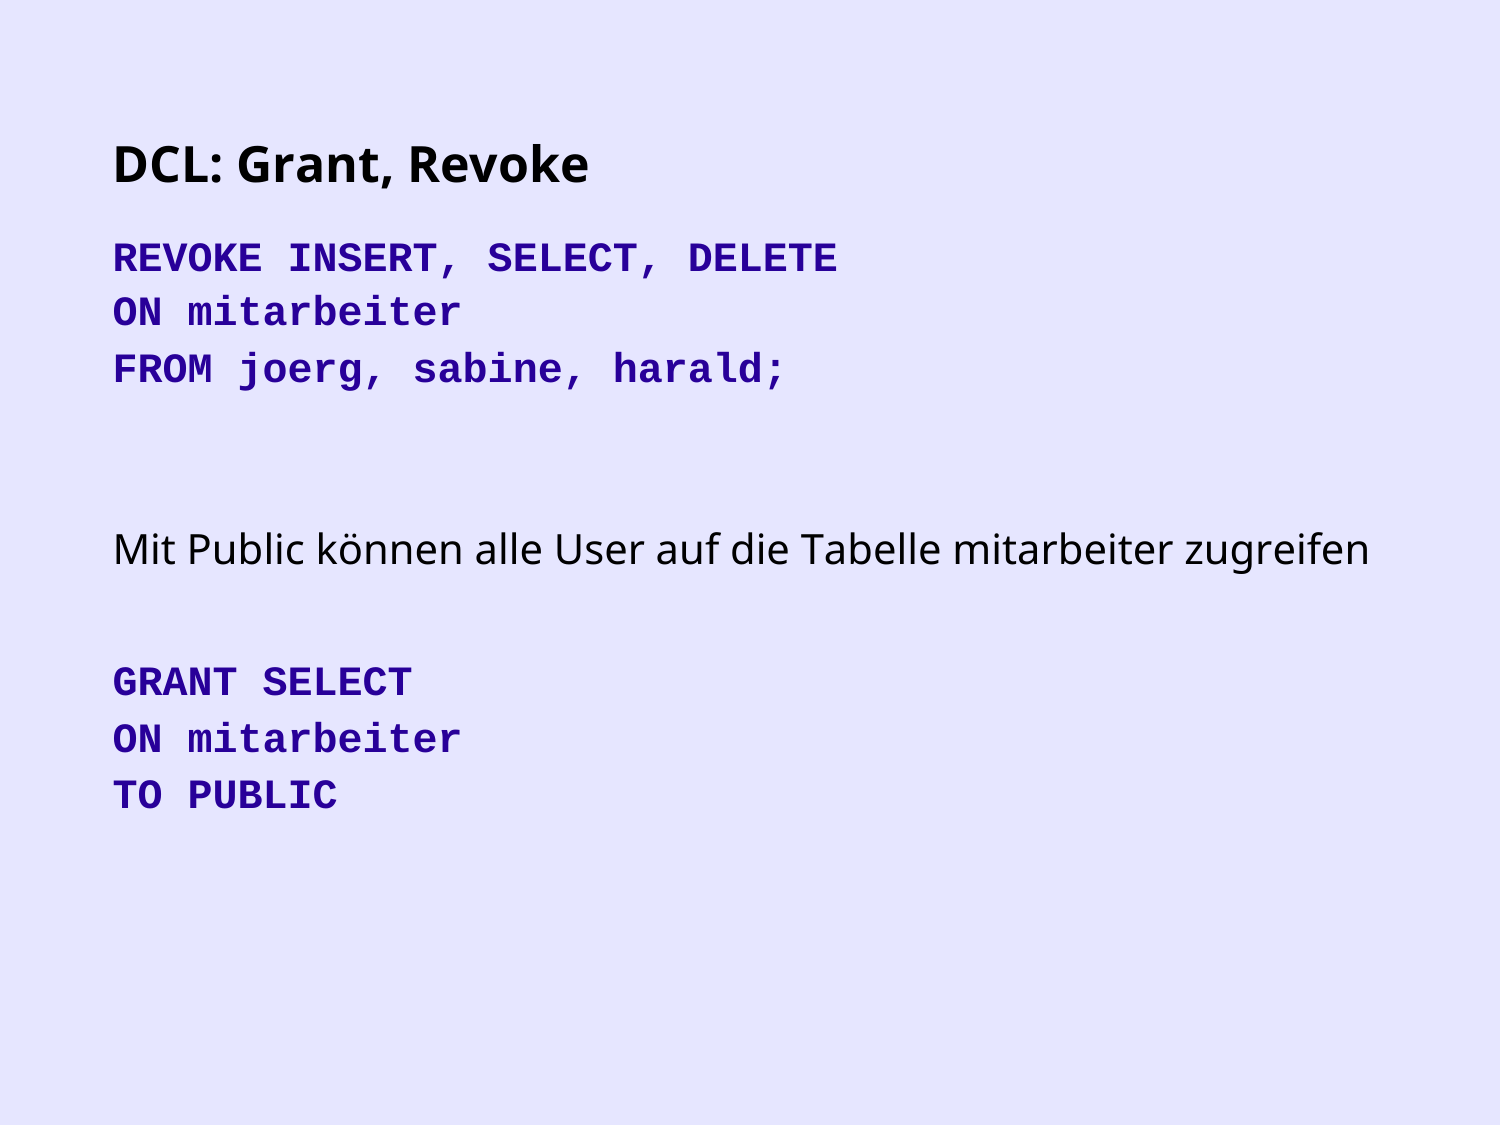

# DCL: Grant, Revoke
REVOKE INSERT, SELECT, DELETE
ON mitarbeiter
FROM joerg, sabine, harald;
Mit Public können alle User auf die Tabelle mitarbeiter zugreifen
GRANT SELECT
ON mitarbeiter
TO PUBLIC